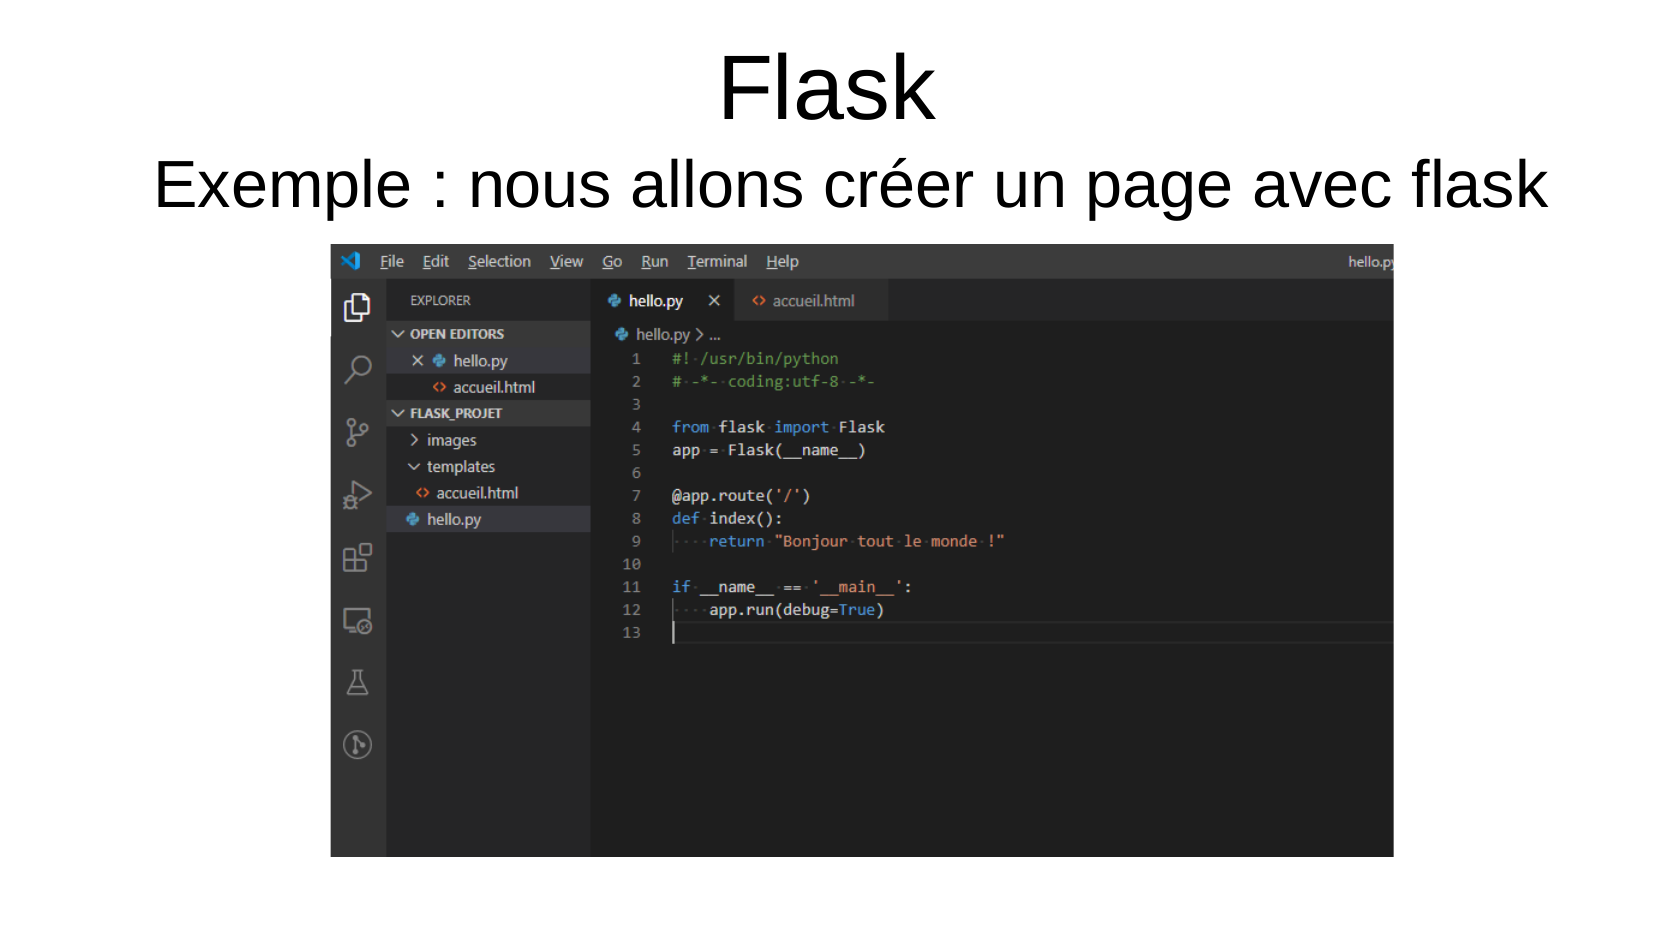

# Flask
Exemple : nous allons créer un page avec flask
#! /usr/bin/python
# -*- coding:utf-8 -*-
from flask import Flask
app = Flask(__name__)
@app.route('/')
def index():
 return "Bonjour tout le monde !"
if __name__ == '__main__':
 app.run(debug=True)